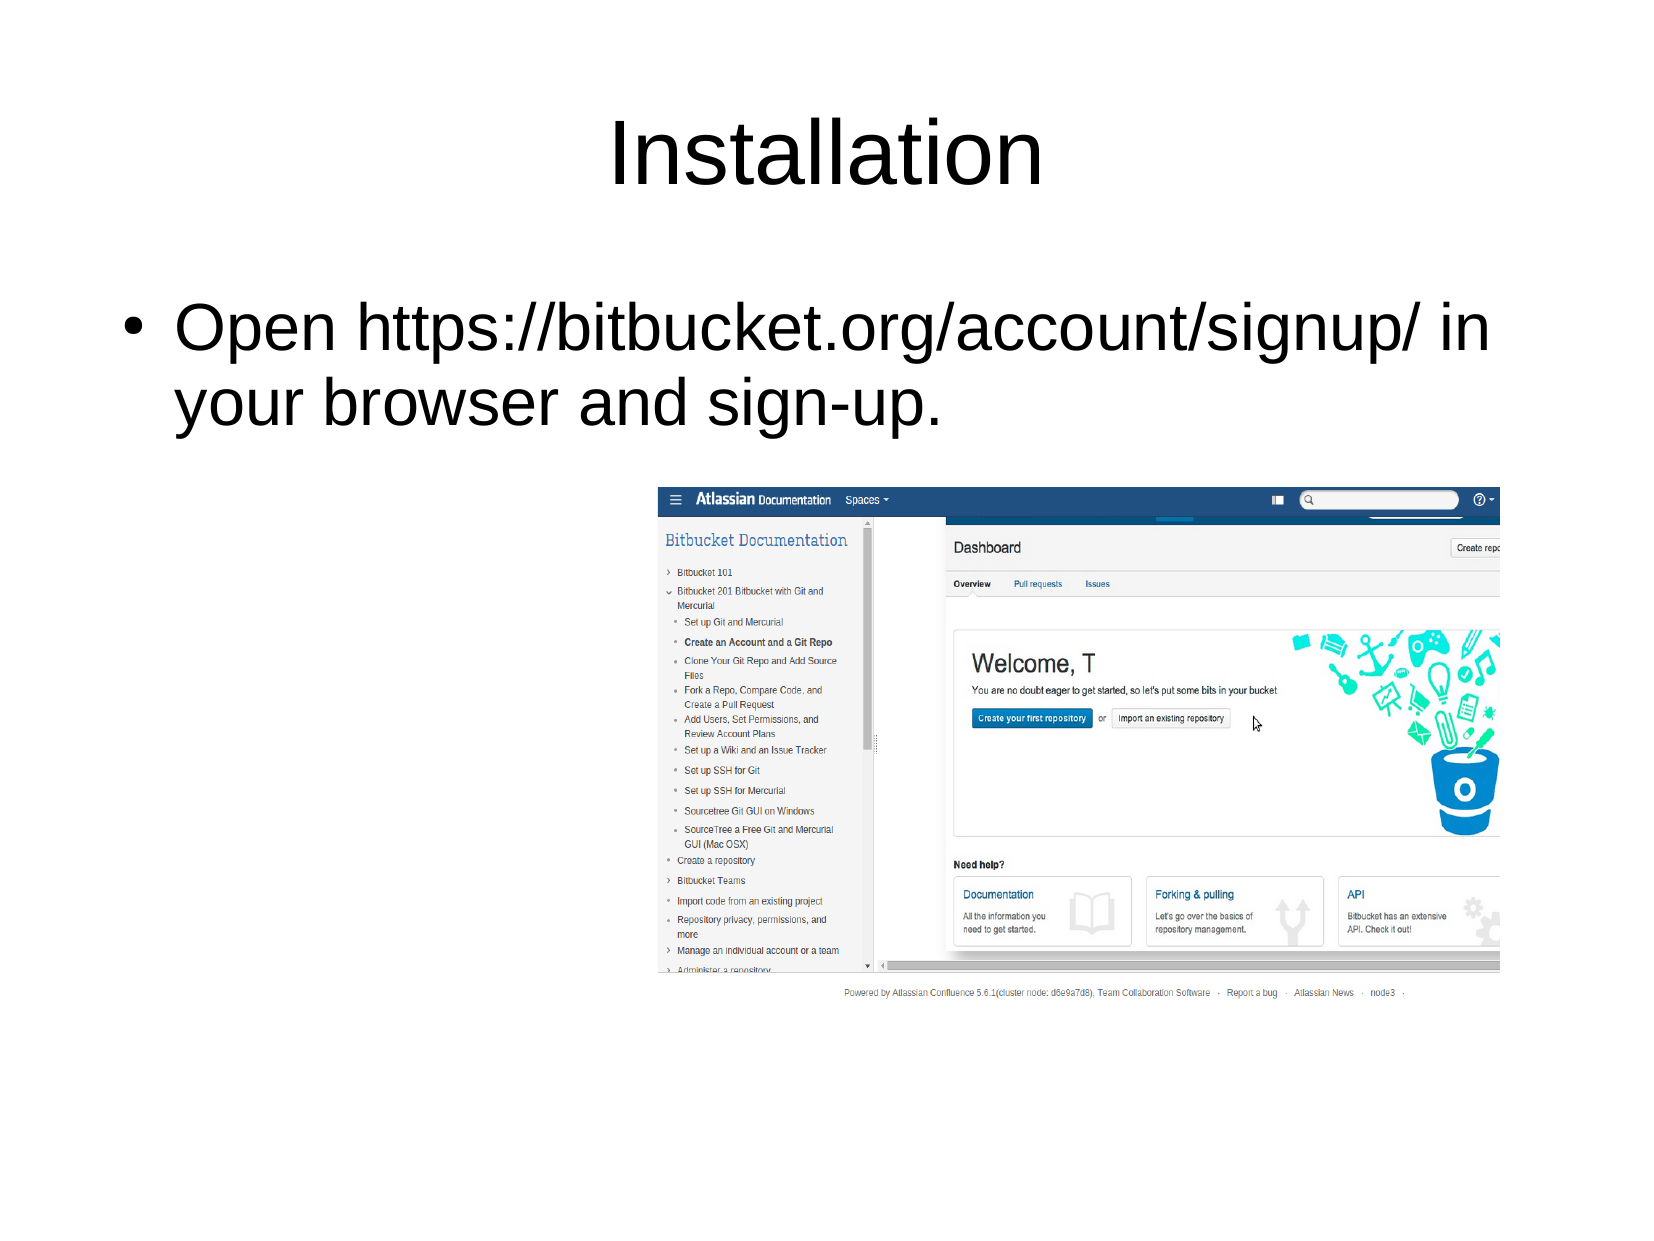

# Installation
Open https://bitbucket.org/account/signup/ in your browser and sign-up.